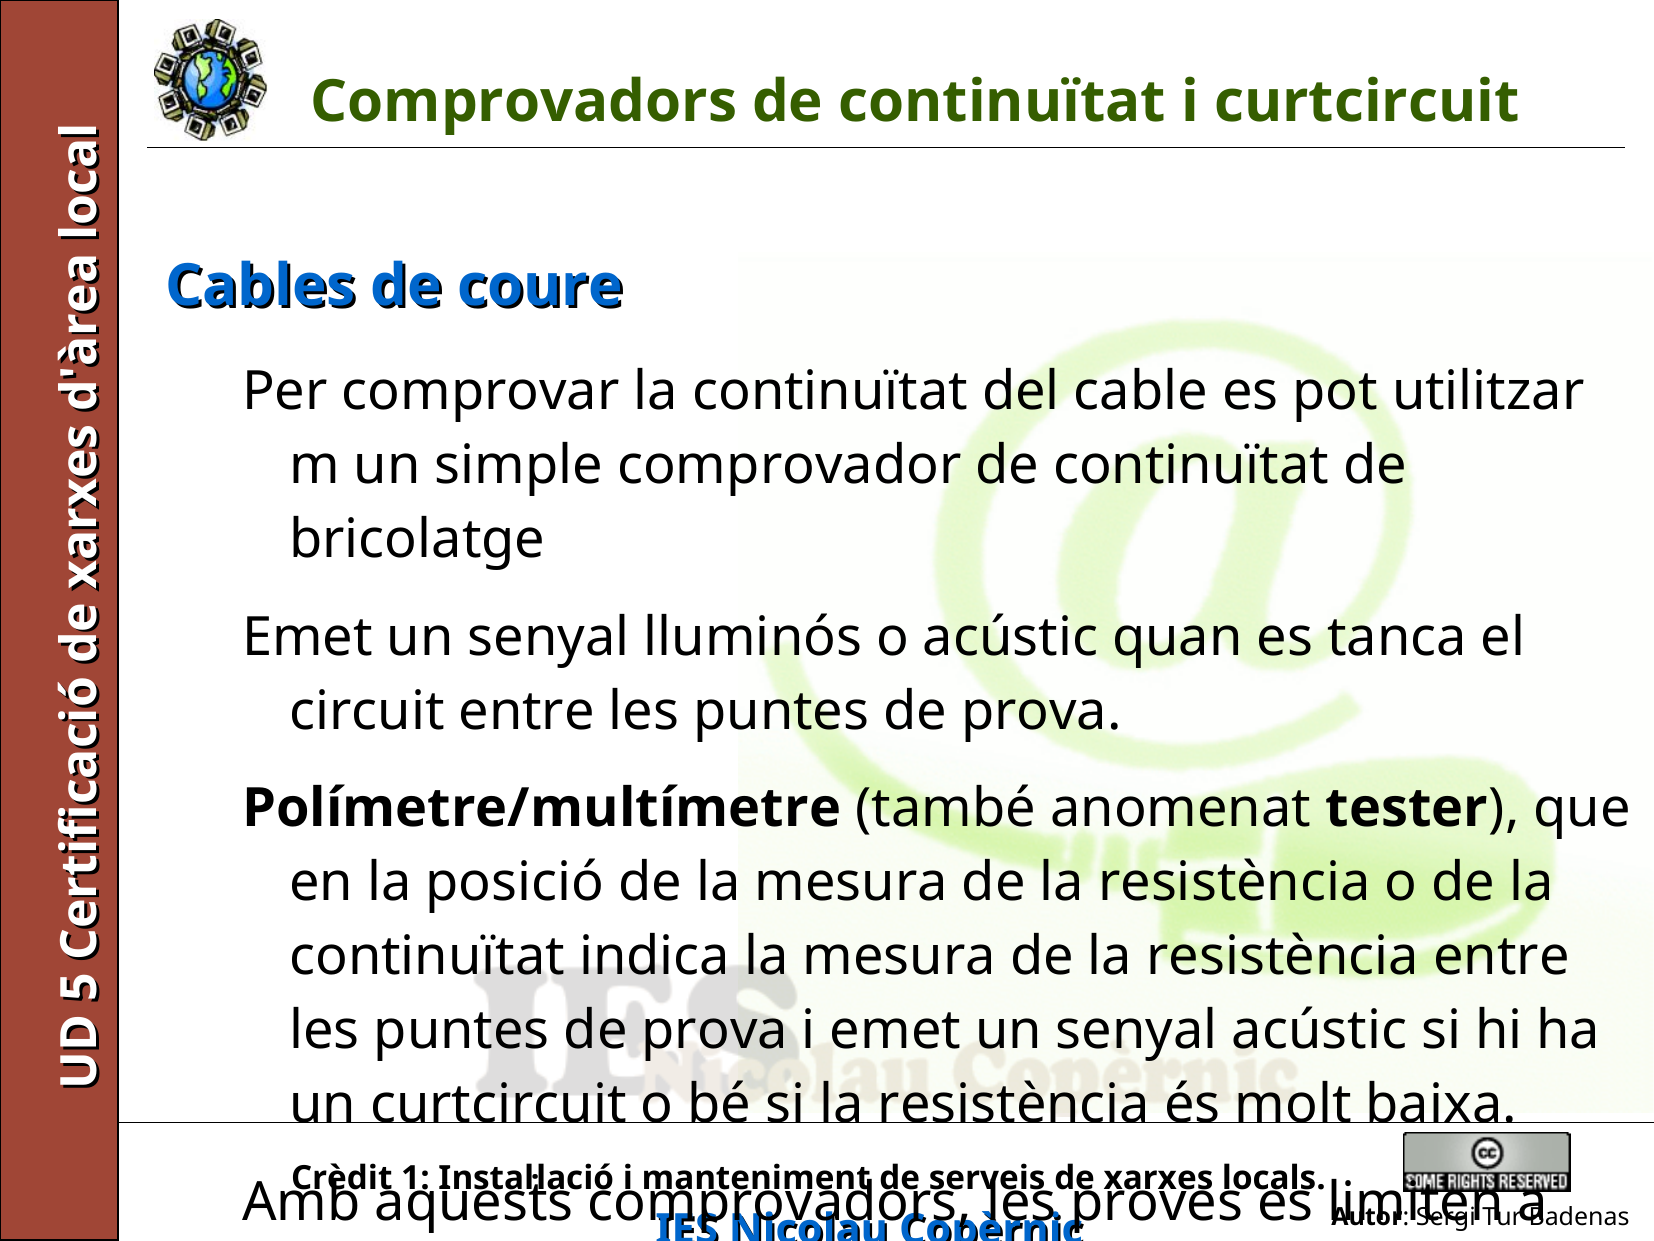

# Comprovadors de continuïtat i curtcircuit
Cables de coure
Per comprovar la continuïtat del cable es pot utilitzar m un simple comprovador de continuïtat de bricolatge
Emet un senyal lluminós o acústic quan es tanca el circuit entre les puntes de prova.
Polímetre/multímetre (també anomenat tester), que en la posició de la mesura de la resistència o de la continuïtat indica la mesura de la resistència entre les puntes de prova i emet un senyal acústic si hi ha un curtcircuit o bé si la resistència és molt baixa.
Amb aquests comprovadors, les proves es limiten a verificar si cada un dels fils del cable ofereix continuïtat o està tallat o bé si hi ha curtcircuit entre diferents fils.